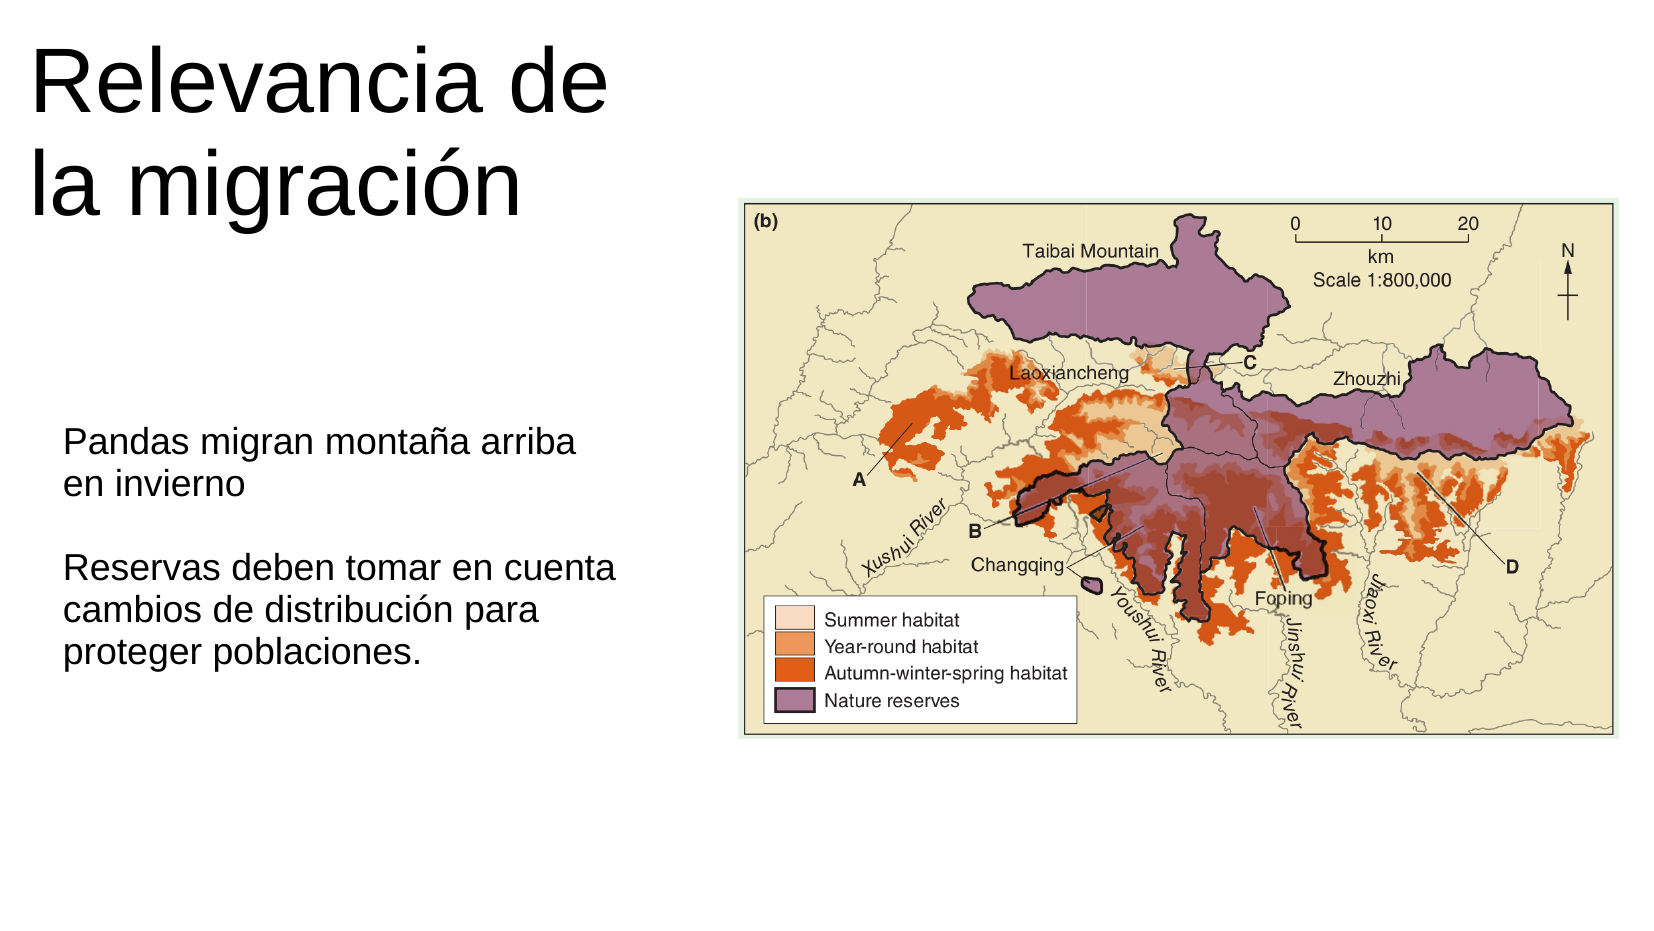

# Relevancia de la migración
Pandas migran montaña arriba en invierno
Reservas deben tomar en cuenta cambios de distribución para proteger poblaciones.